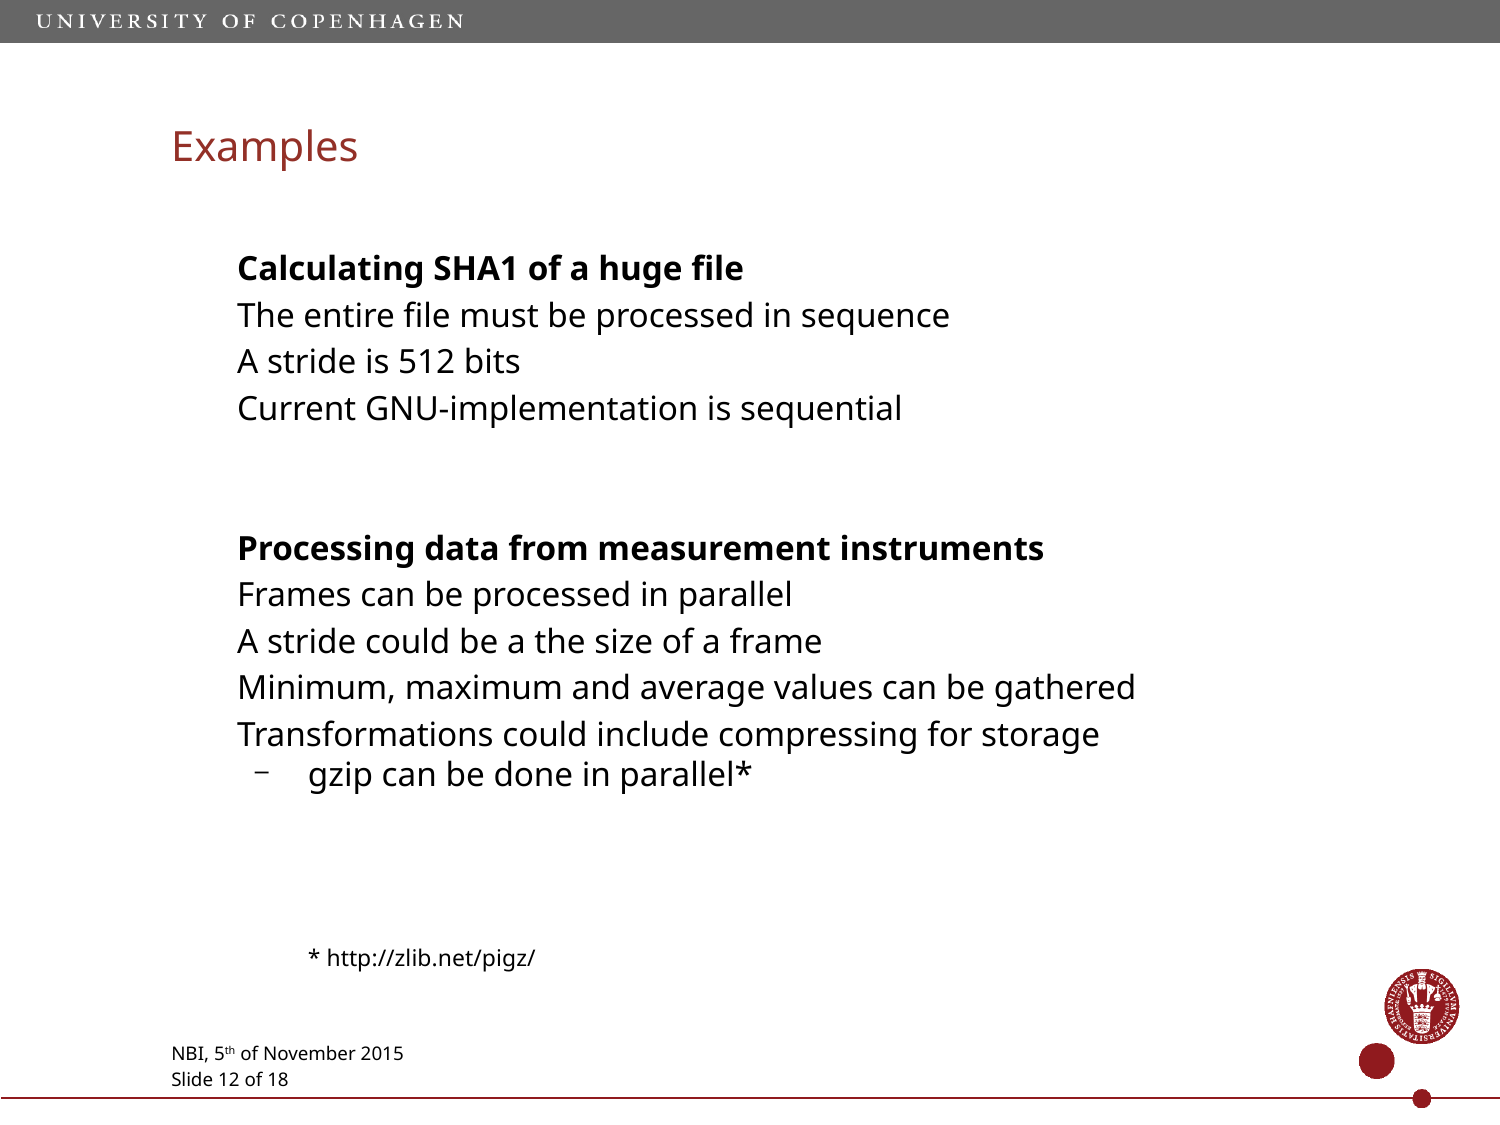

# Examples
Calculating SHA1 of a huge file
The entire file must be processed in sequence
A stride is 512 bits
Current GNU-implementation is sequential
Processing data from measurement instruments
Frames can be processed in parallel
A stride could be a the size of a frame
Minimum, maximum and average values can be gathered
Transformations could include compressing for storage
gzip can be done in parallel*
* http://zlib.net/pigz/
NBI, 5th of November 2015
Slide of 18